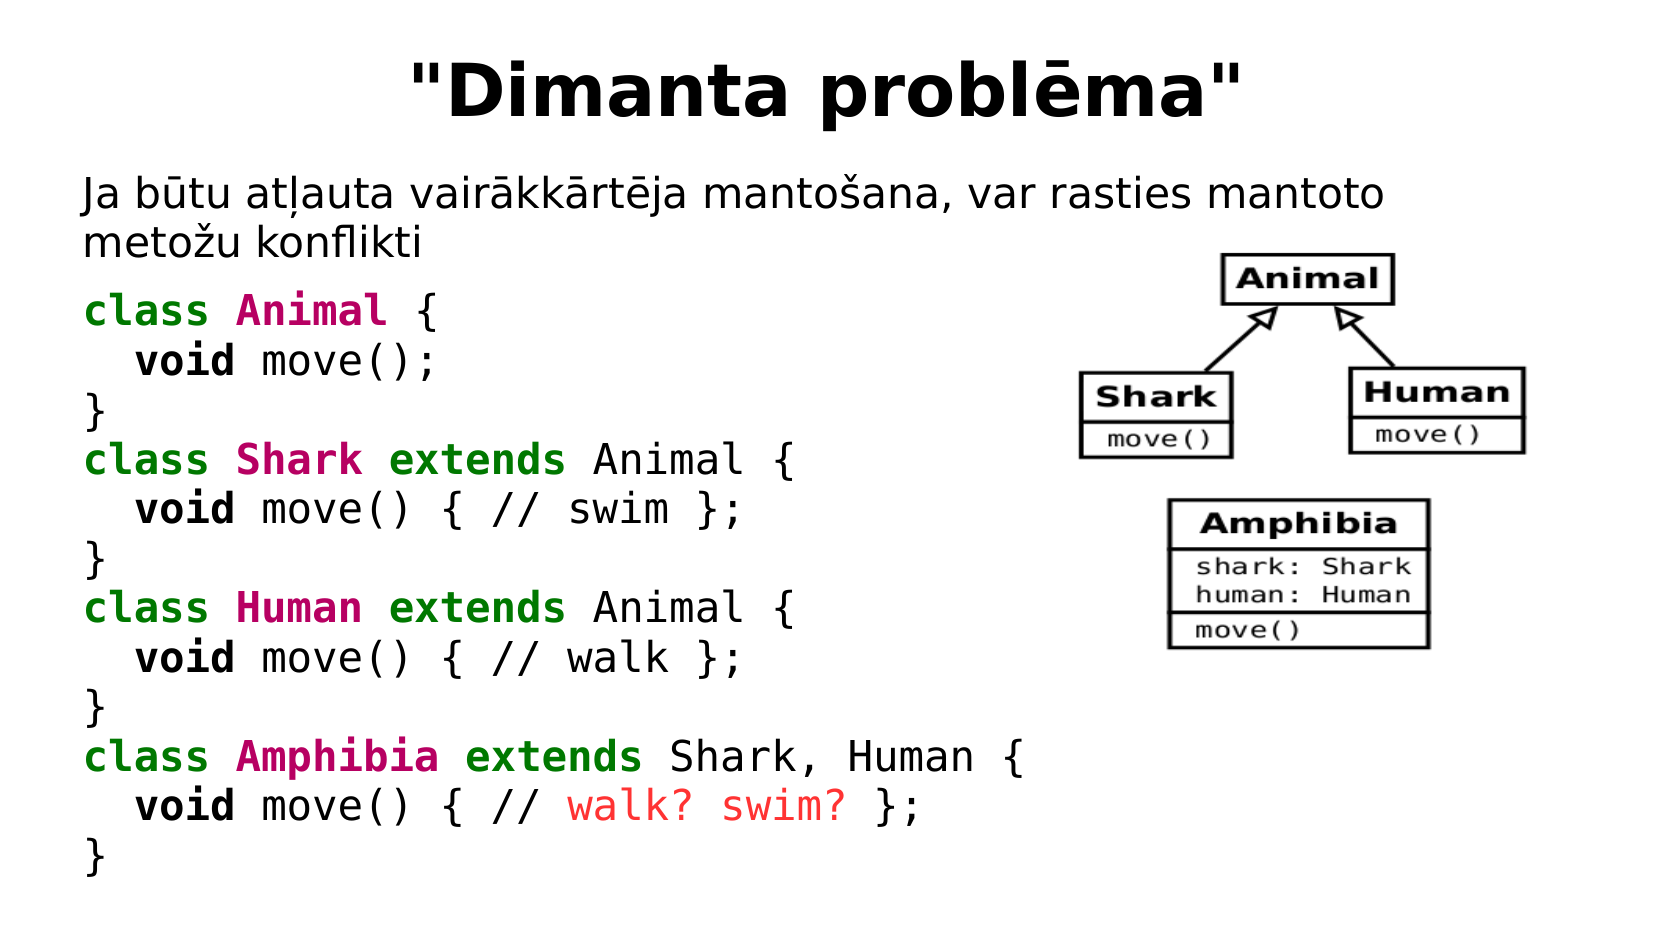

# "Dimanta problēma"
Ja būtu atļauta vairākkārtēja mantošana, var rasties mantoto metožu konflikti
class Animal {
 void move();
}
class Shark extends Animal {
 void move() { // swim };
}
class Human extends Animal {
 void move() { // walk };
}
class Amphibia extends Shark, Human {
 void move() { // walk? swim? };
}